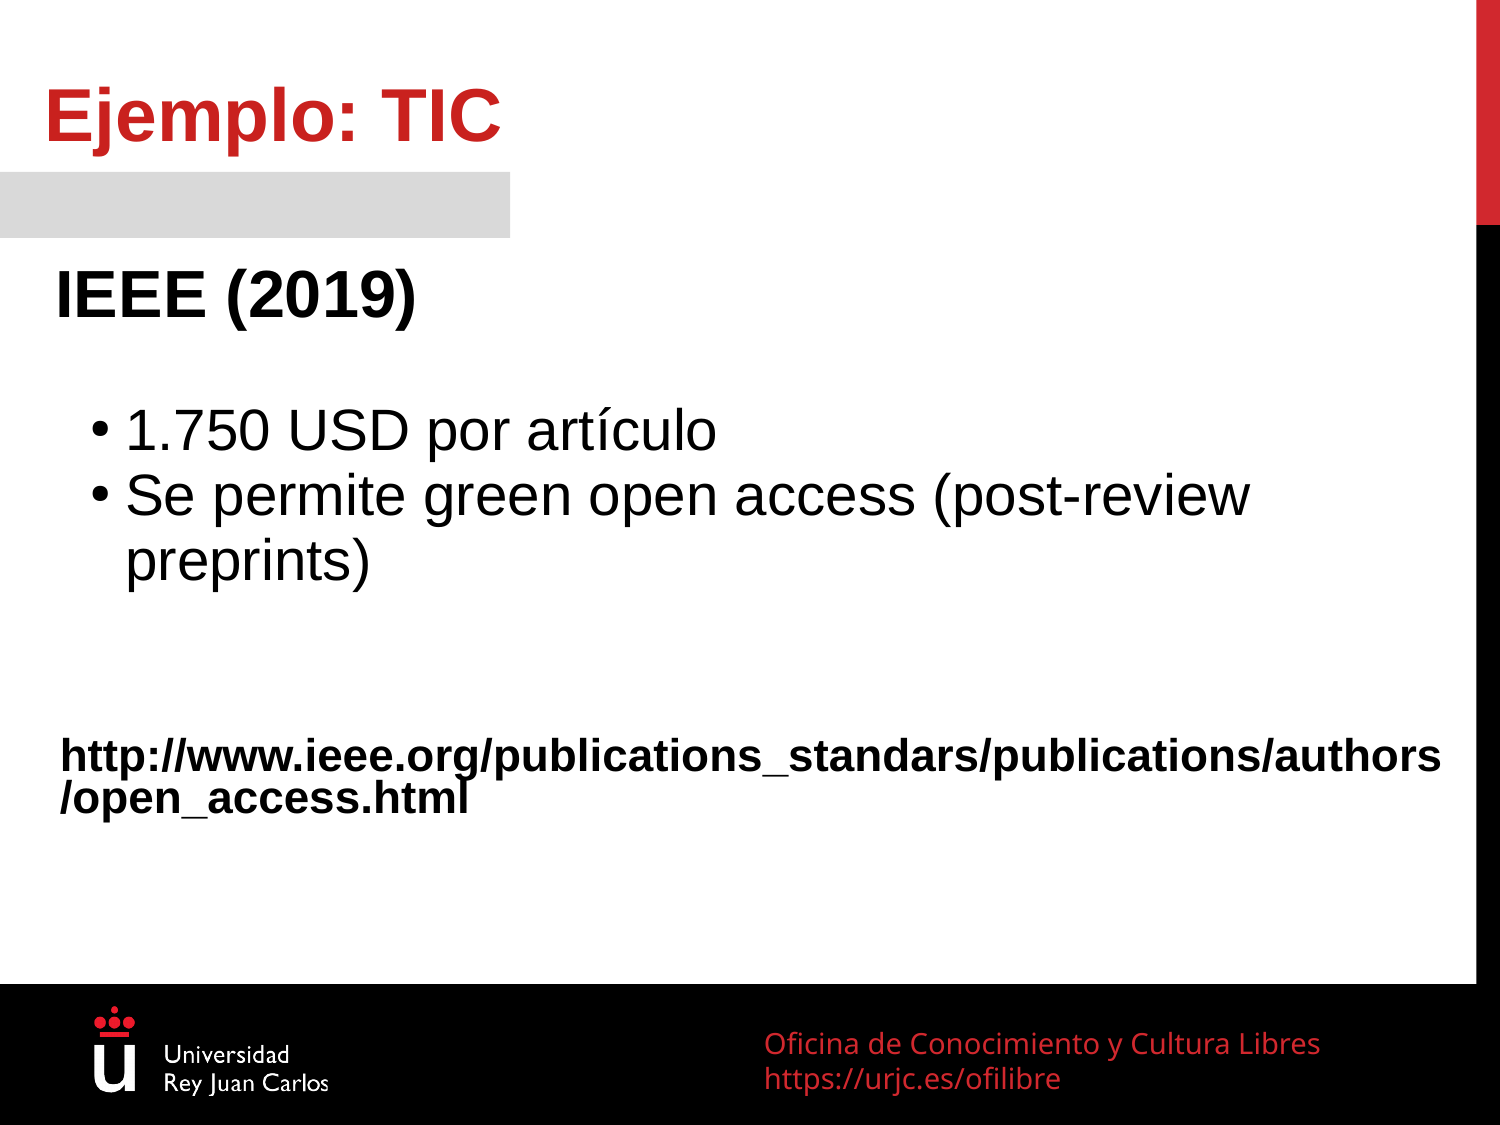

#
Ejemplo: TIC
IEEE (2019)
1.750 USD por artículo
Se permite green open access (post-review preprints)
http://www.ieee.org/publications_standars/publications/authors/open_access.html
Oficina de Conocimiento y Cultura Libres
https://urjc.es/ofilibre